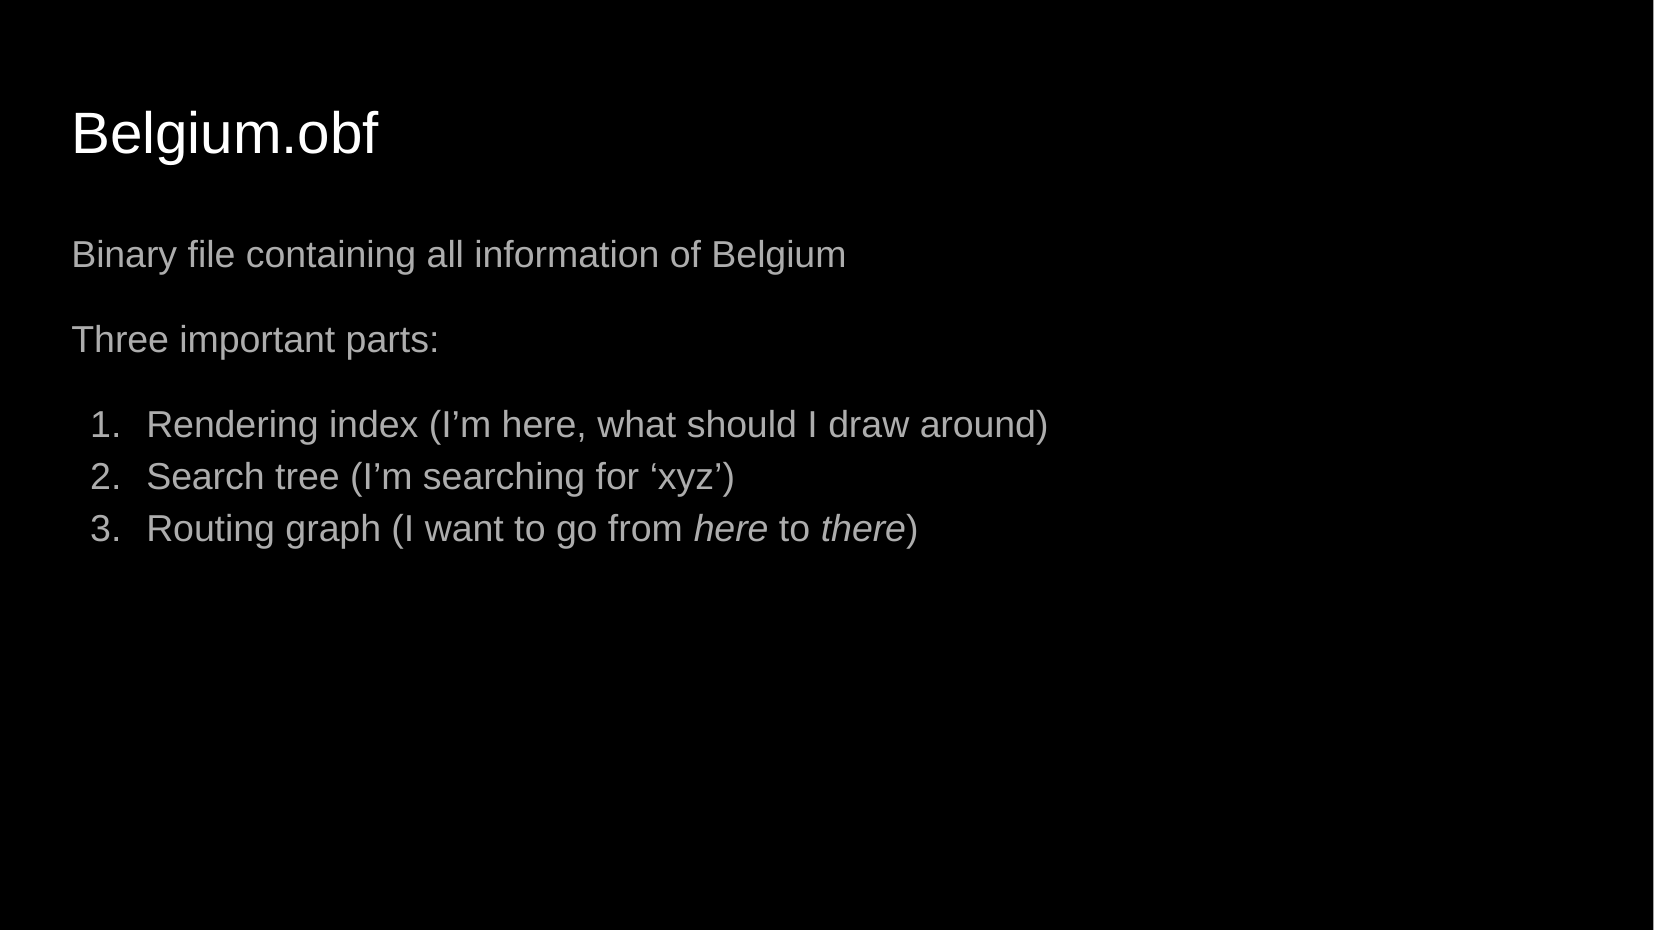

# Belgium.obf
Binary file containing all information of Belgium
Three important parts:
Rendering index (I’m here, what should I draw around)
Search tree (I’m searching for ‘xyz’)
Routing graph (I want to go from here to there)